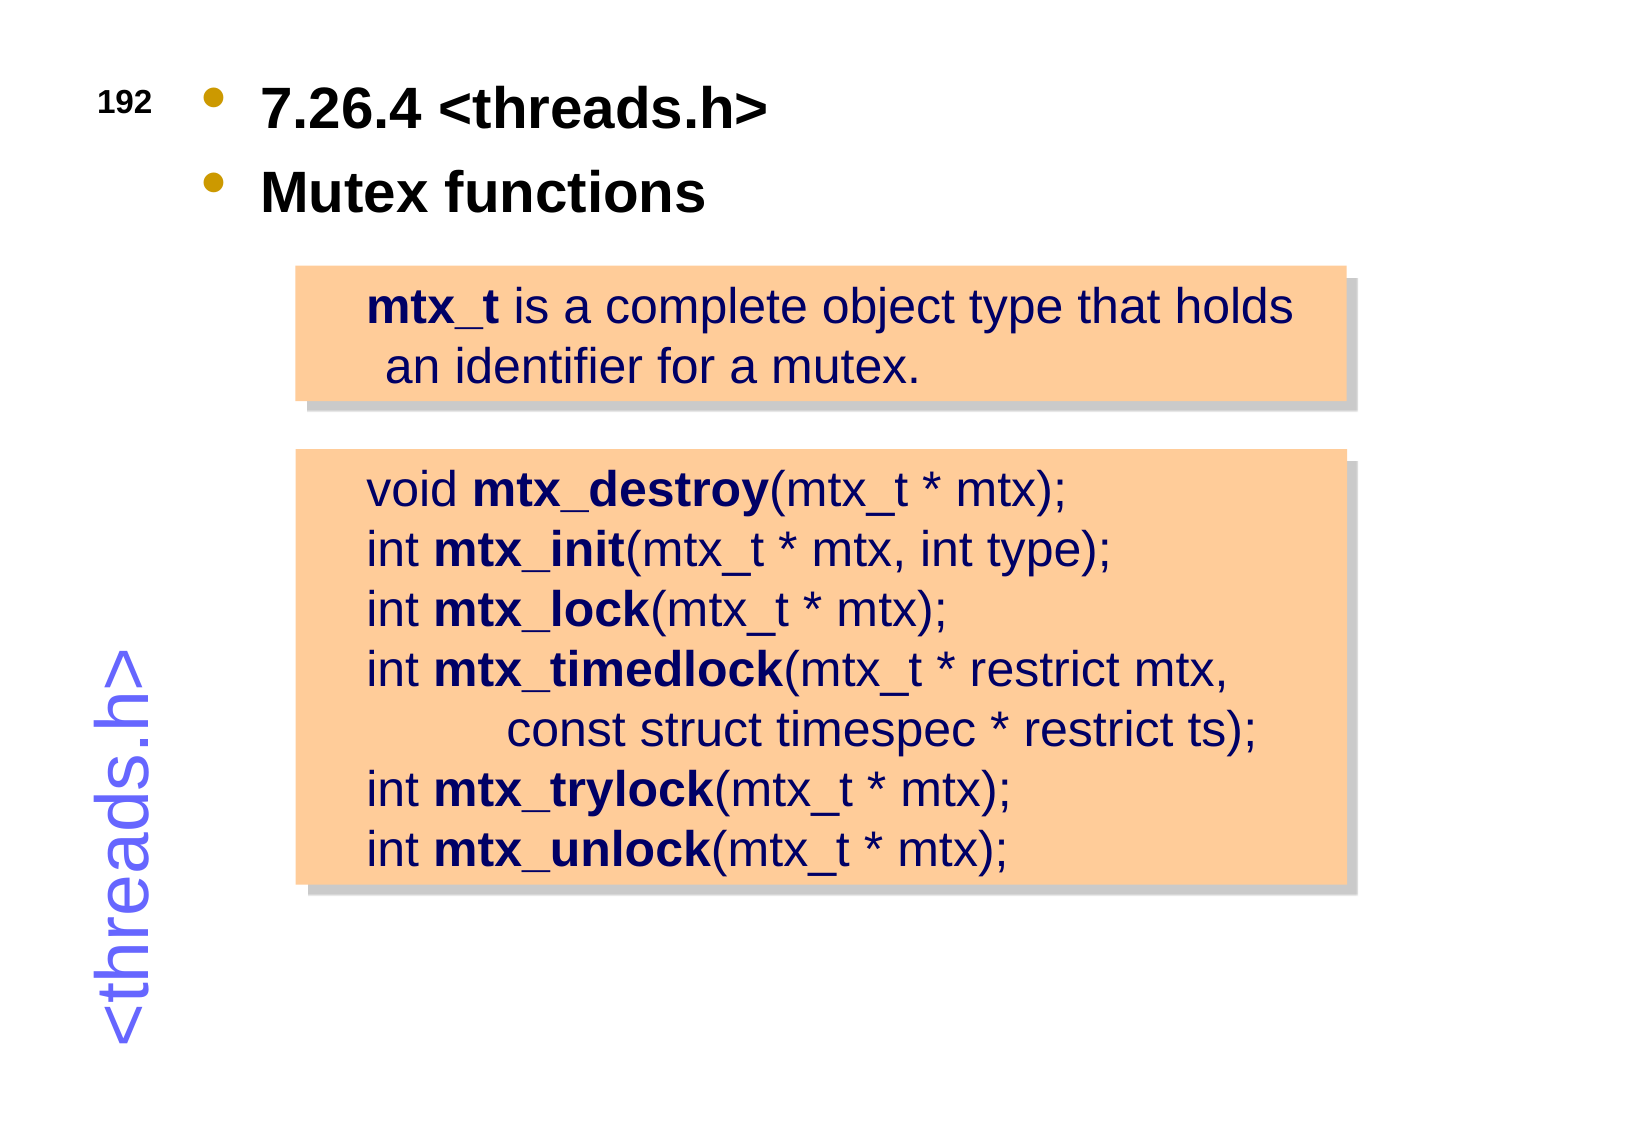

192
7.26.4 <threads.h>
Mutex functions
 mtx_t is a complete object type that holds an identifier for a mutex.
# <threads.h>
 void mtx_destroy(mtx_t * mtx);
 int mtx_init(mtx_t * mtx, int type);
 int mtx_lock(mtx_t * mtx);
 int mtx_timedlock(mtx_t * restrict mtx,
 const struct timespec * restrict ts);
 int mtx_trylock(mtx_t * mtx);
 int mtx_unlock(mtx_t * mtx);